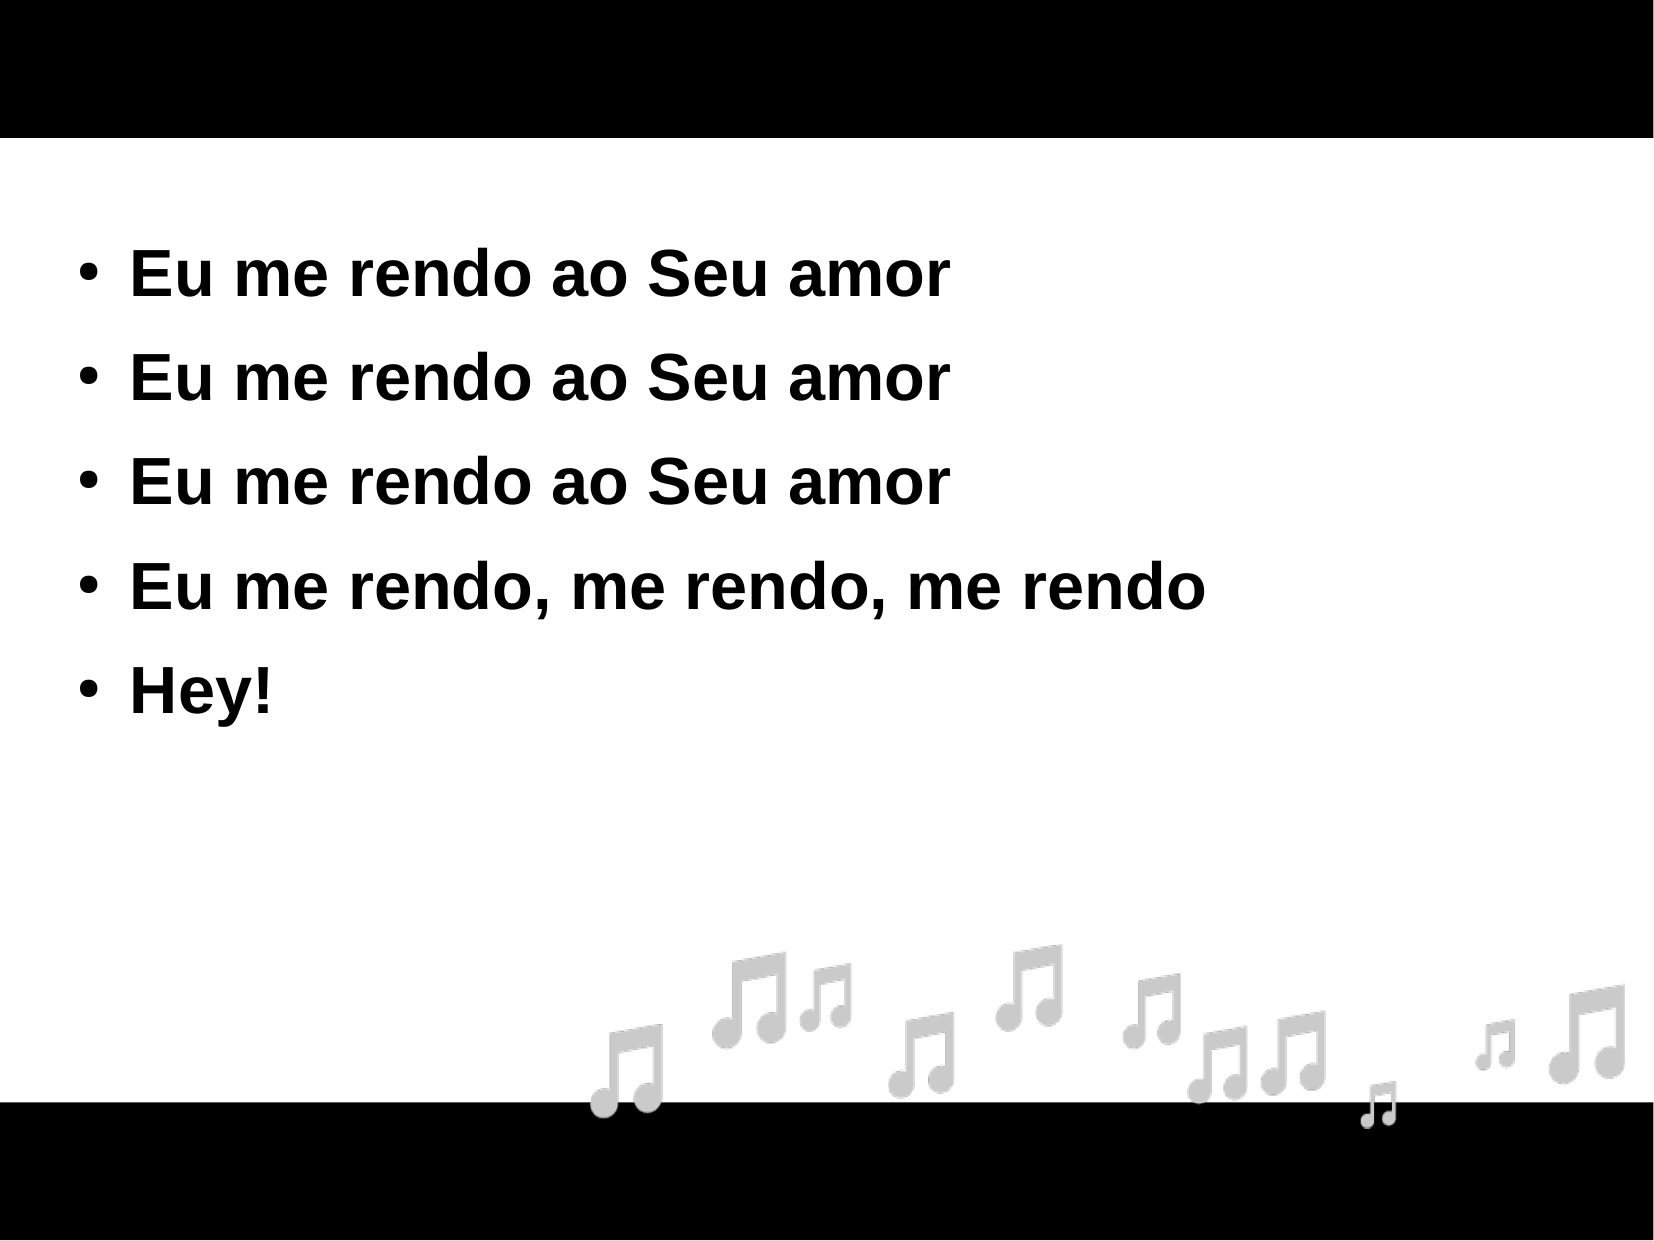

# Eu me rendo ao Seu amor
Eu me rendo ao Seu amor
Eu me rendo ao Seu amor
Eu me rendo, me rendo, me rendo
Hey!